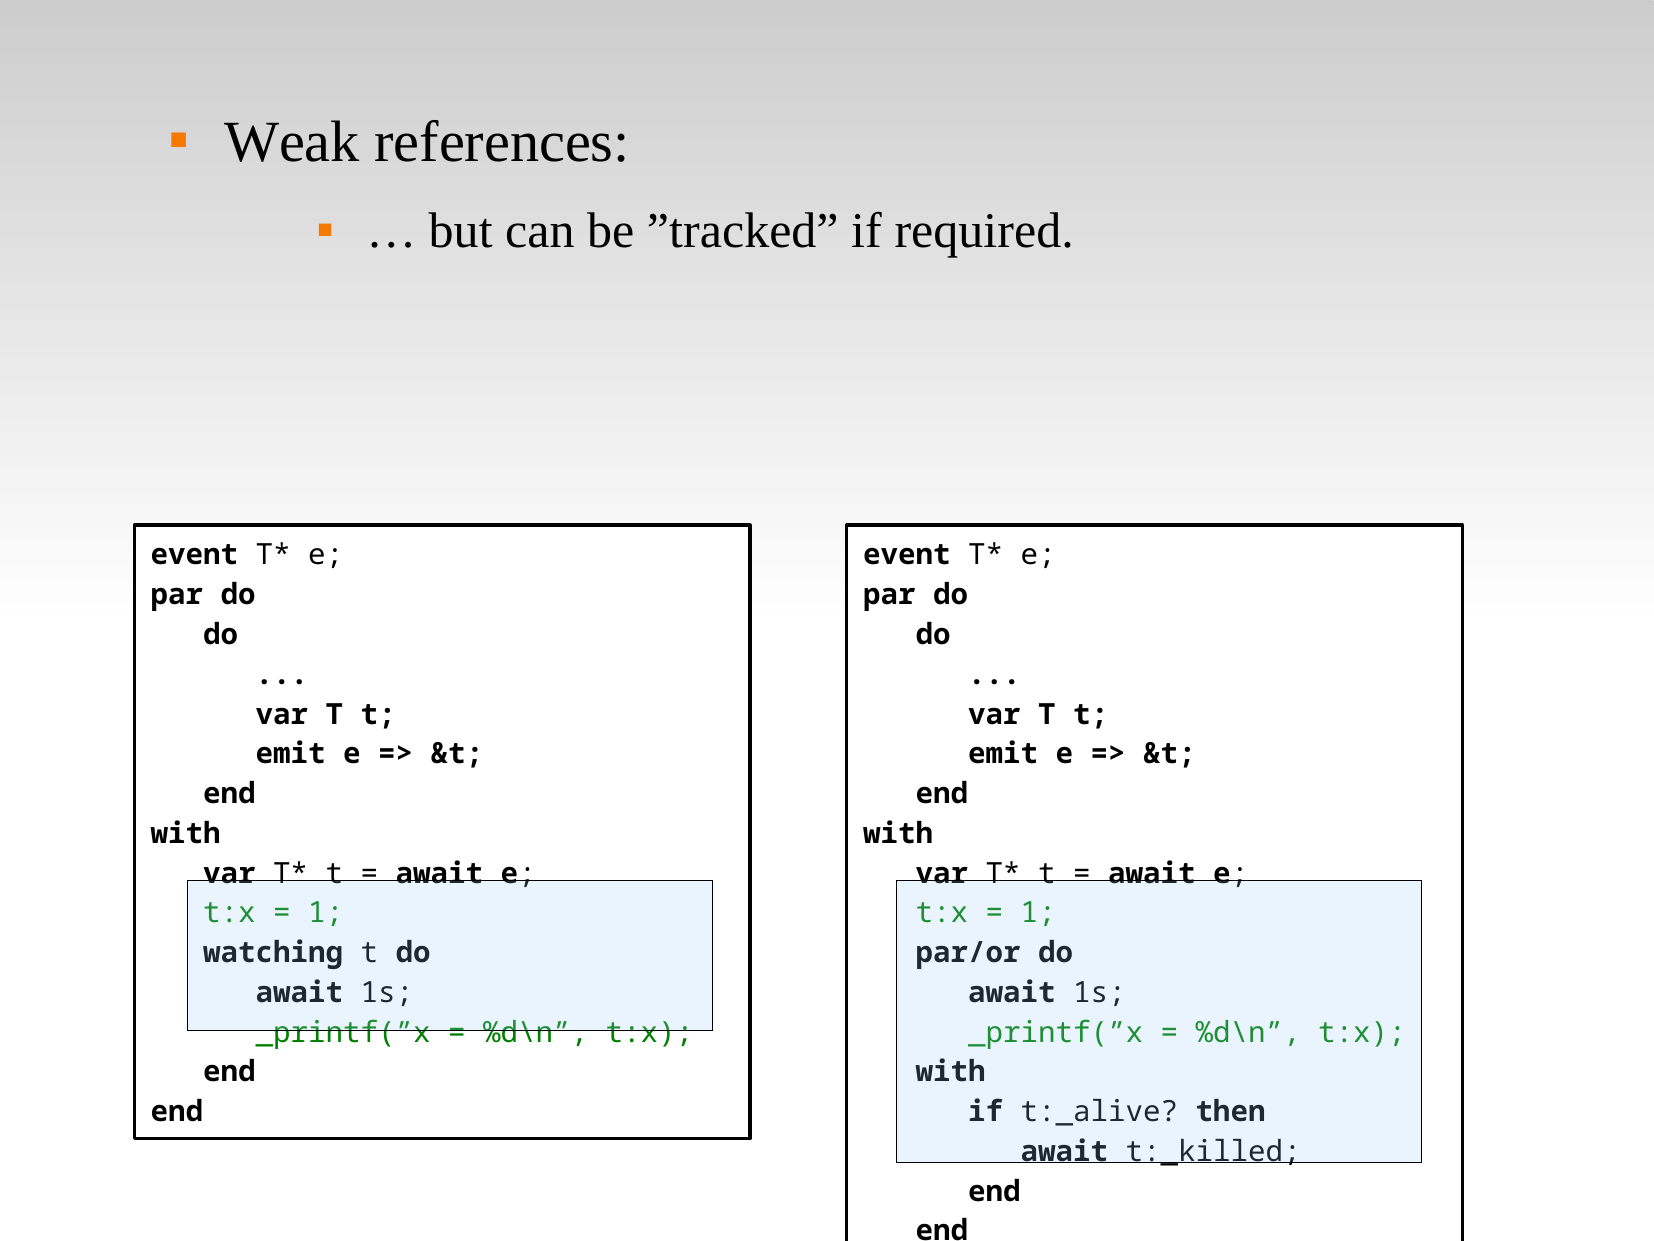

# Weak references:
… but can be ”tracked” if required.
event T* e;
par do
 do
 ...
 var T t;
 emit e => &t;
 end
with
 var T* t = await e;
 t:x = 1;
 watching t do
 await 1s;
 _printf(”x = %d\n”, t:x);
 end
end
event T* e;
par do
 do
 ...
 var T t;
 emit e => &t;
 end
with
 var T* t = await e;
 t:x = 1;
 par/or do
 await 1s;
 _printf(”x = %d\n”, t:x);
 with
 if t:_alive? then
 await t:_killed;
 end
 end
end